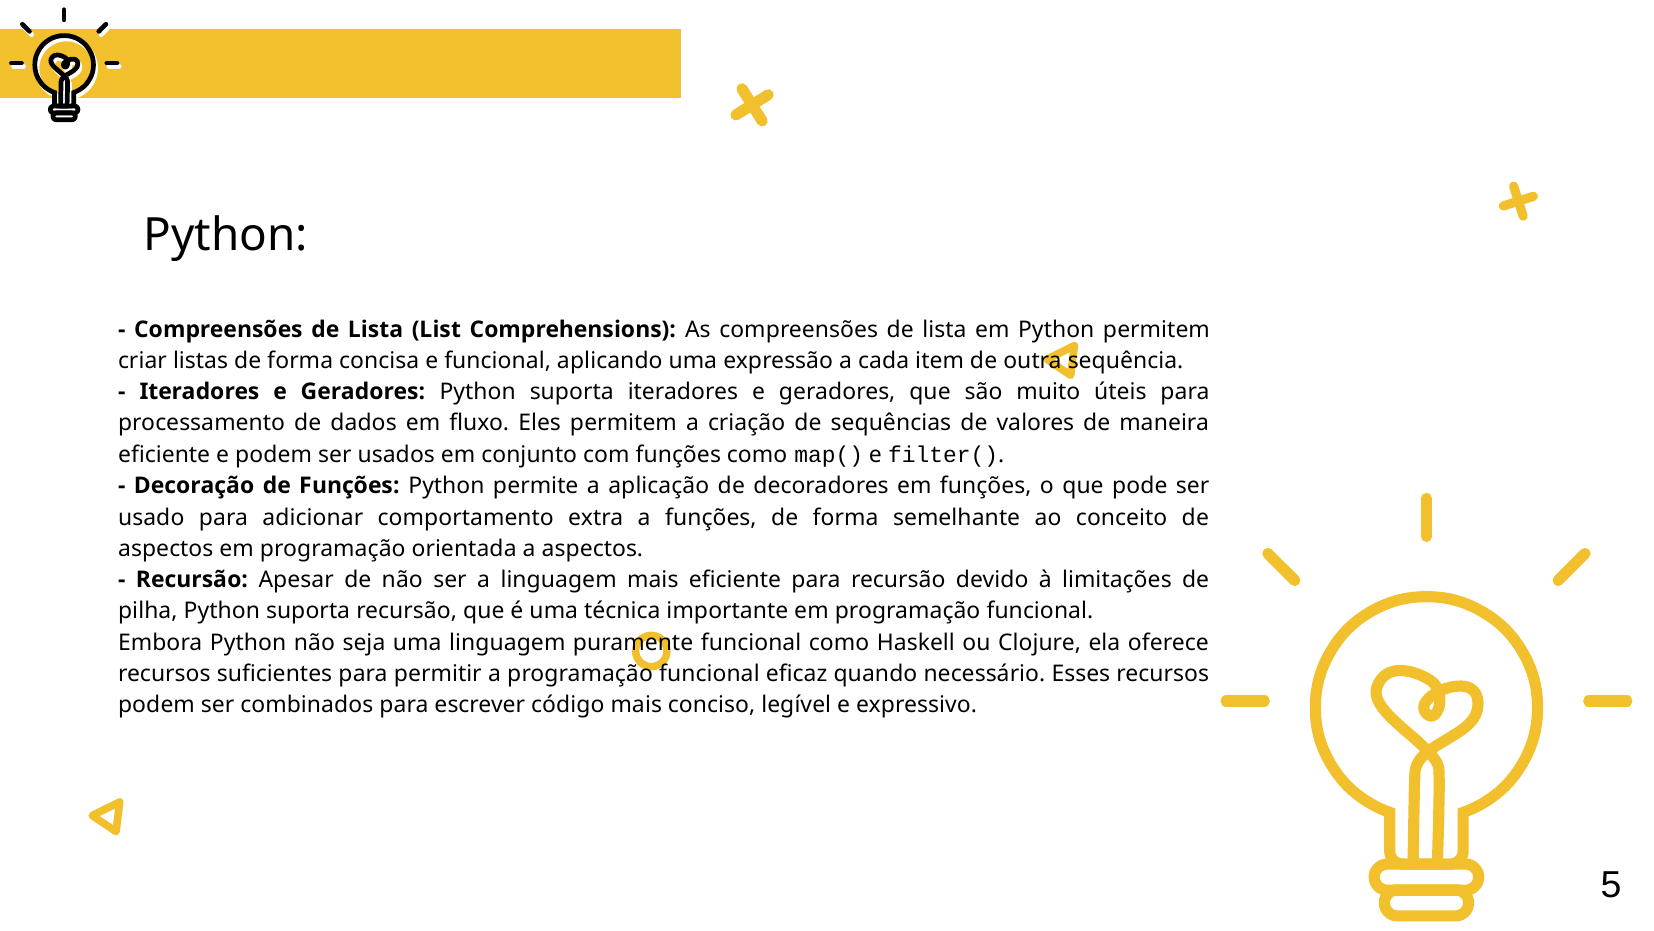

# Python:
- Compreensões de Lista (List Comprehensions): As compreensões de lista em Python permitem criar listas de forma concisa e funcional, aplicando uma expressão a cada item de outra sequência.
- Iteradores e Geradores: Python suporta iteradores e geradores, que são muito úteis para processamento de dados em fluxo. Eles permitem a criação de sequências de valores de maneira eficiente e podem ser usados em conjunto com funções como map() e filter().
- Decoração de Funções: Python permite a aplicação de decoradores em funções, o que pode ser usado para adicionar comportamento extra a funções, de forma semelhante ao conceito de aspectos em programação orientada a aspectos.
- Recursão: Apesar de não ser a linguagem mais eficiente para recursão devido à limitações de pilha, Python suporta recursão, que é uma técnica importante em programação funcional.
Embora Python não seja uma linguagem puramente funcional como Haskell ou Clojure, ela oferece recursos suficientes para permitir a programação funcional eficaz quando necessário. Esses recursos podem ser combinados para escrever código mais conciso, legível e expressivo.